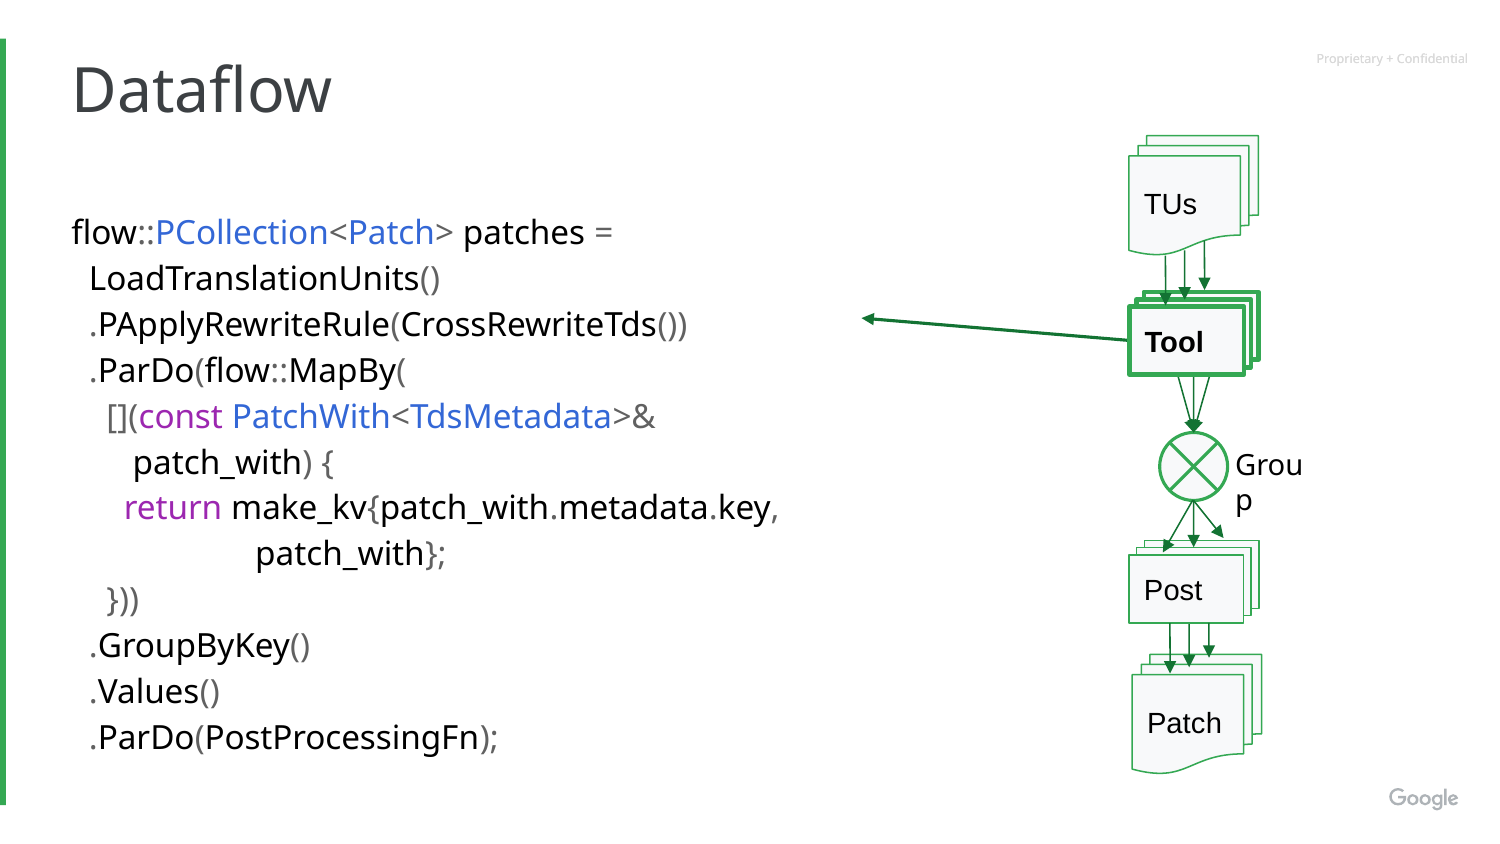

Dataflow
TUs
# flow::PCollection<Patch> patches =
 LoadTranslationUnits()
 .PApplyRewriteRule(CrossRewriteTds())
 .ParDo(flow::MapBy(
 [](const PatchWith<TdsMetadata>&
 patch_with) {
 return make_kv{patch_with.metadata.key,
 patch_with};
 }))
 .GroupByKey()
 .Values()
 .ParDo(PostProcessingFn);
Tool
Group
Post
Patch